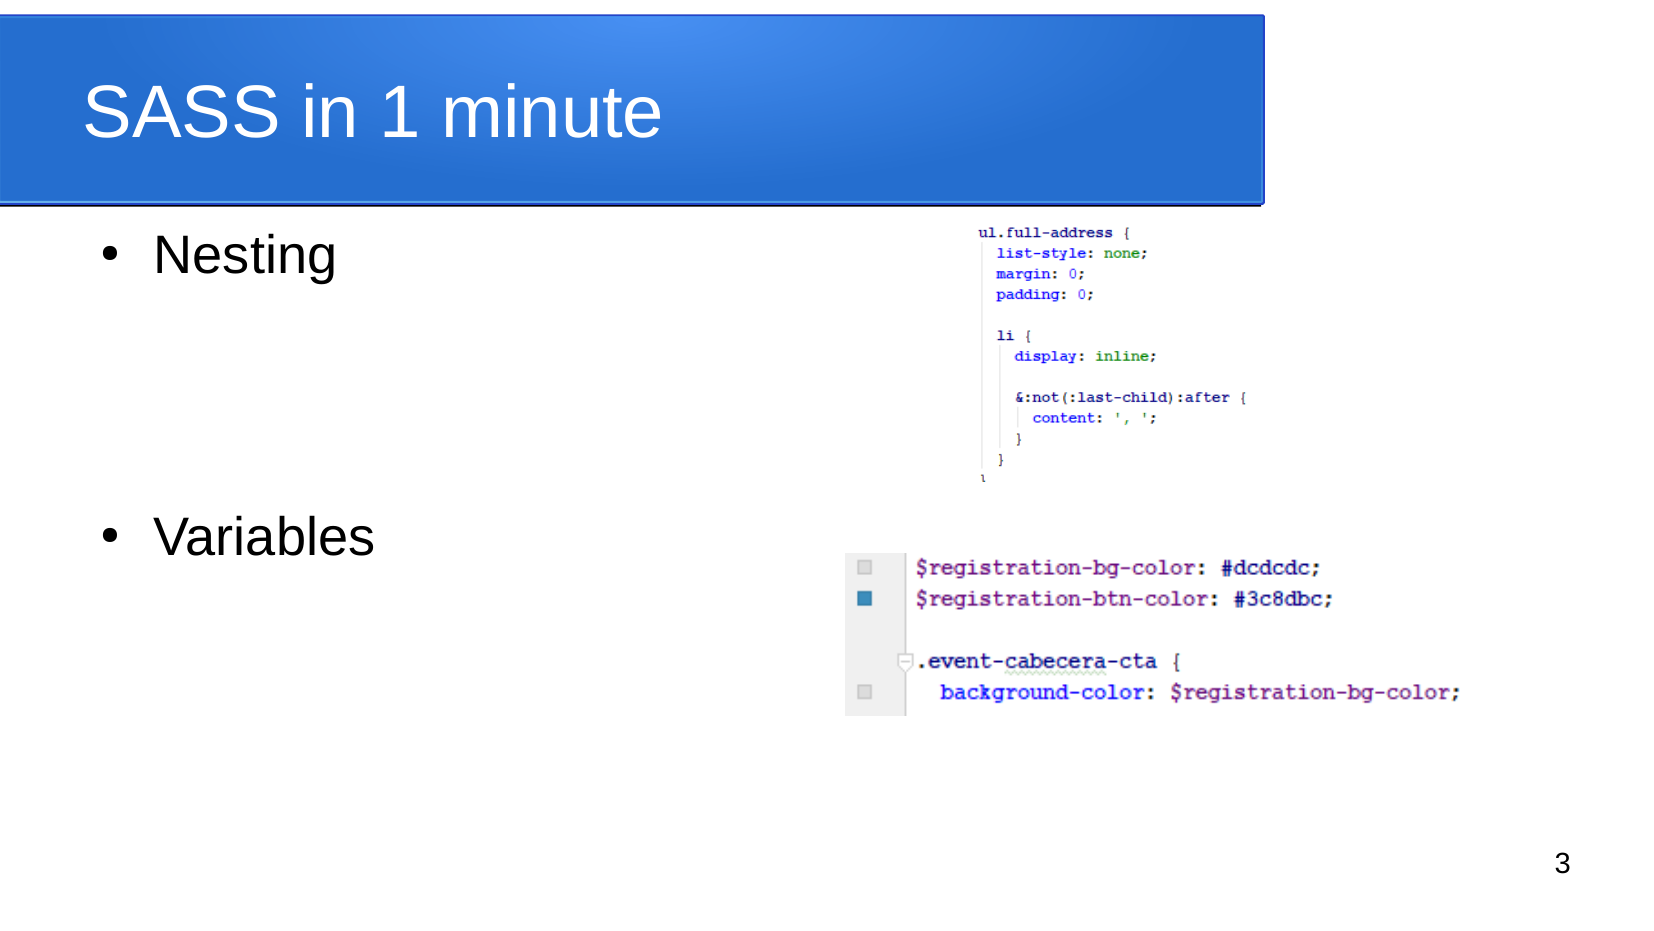

# SASS in 1 minute
Nesting
Variables
3